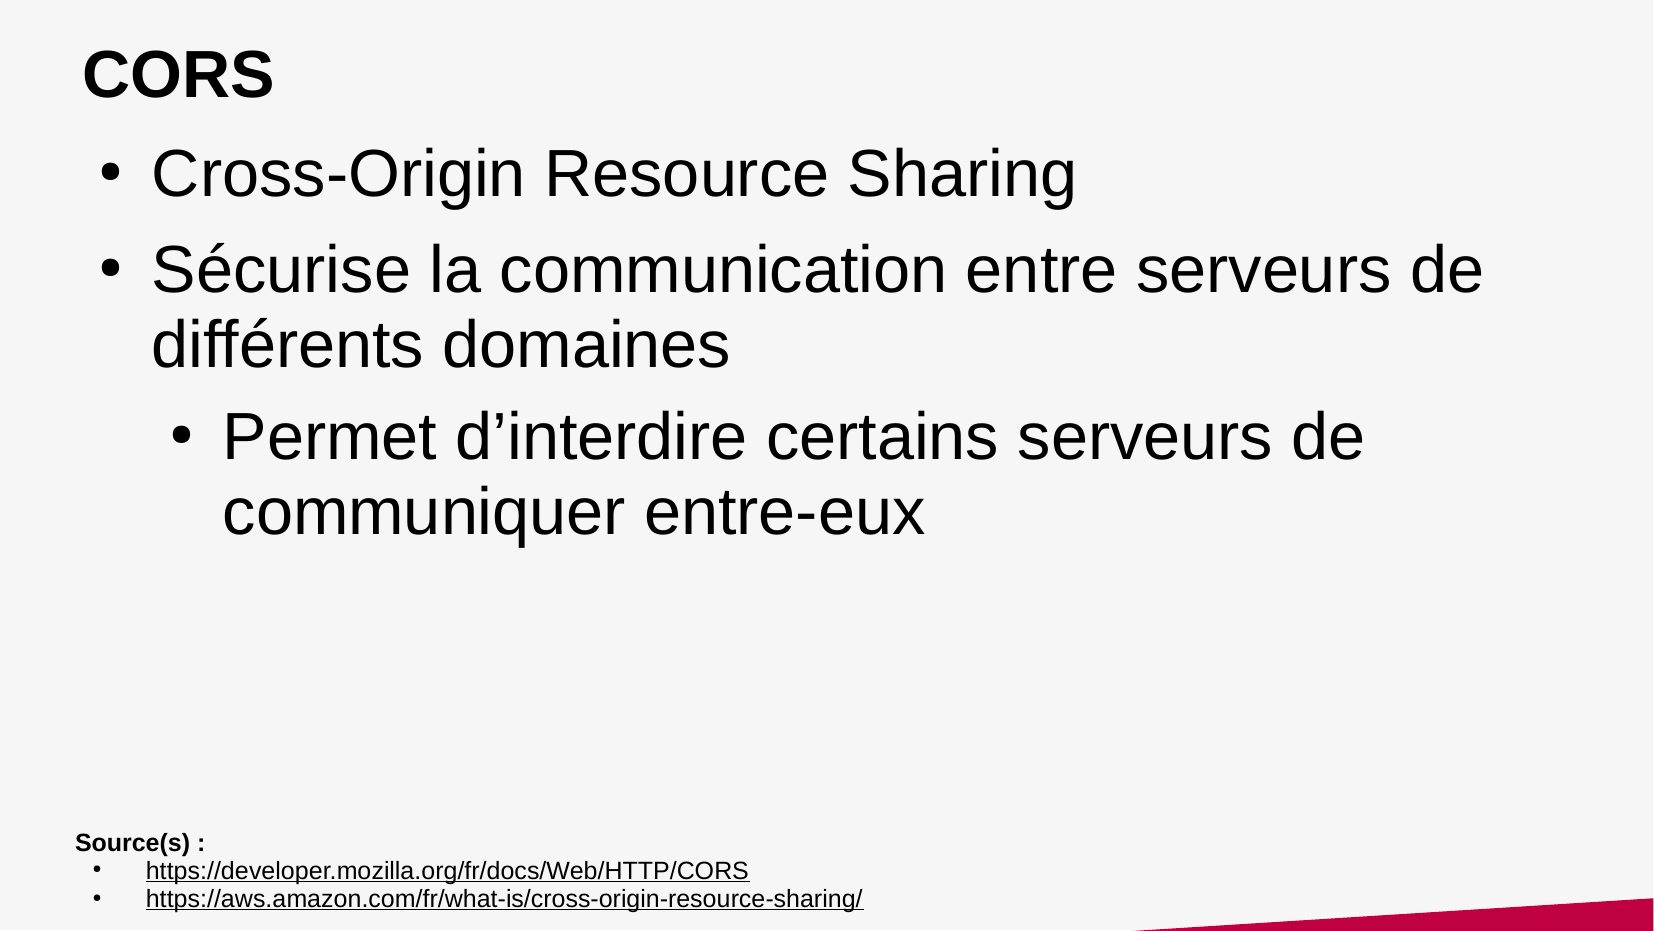

# CORS
Cross-Origin Resource Sharing
Sécurise la communication entre serveurs de différents domaines
Permet d’interdire certains serveurs de communiquer entre-eux
Source(s) :
https://developer.mozilla.org/fr/docs/Web/HTTP/CORS
https://aws.amazon.com/fr/what-is/cross-origin-resource-sharing/